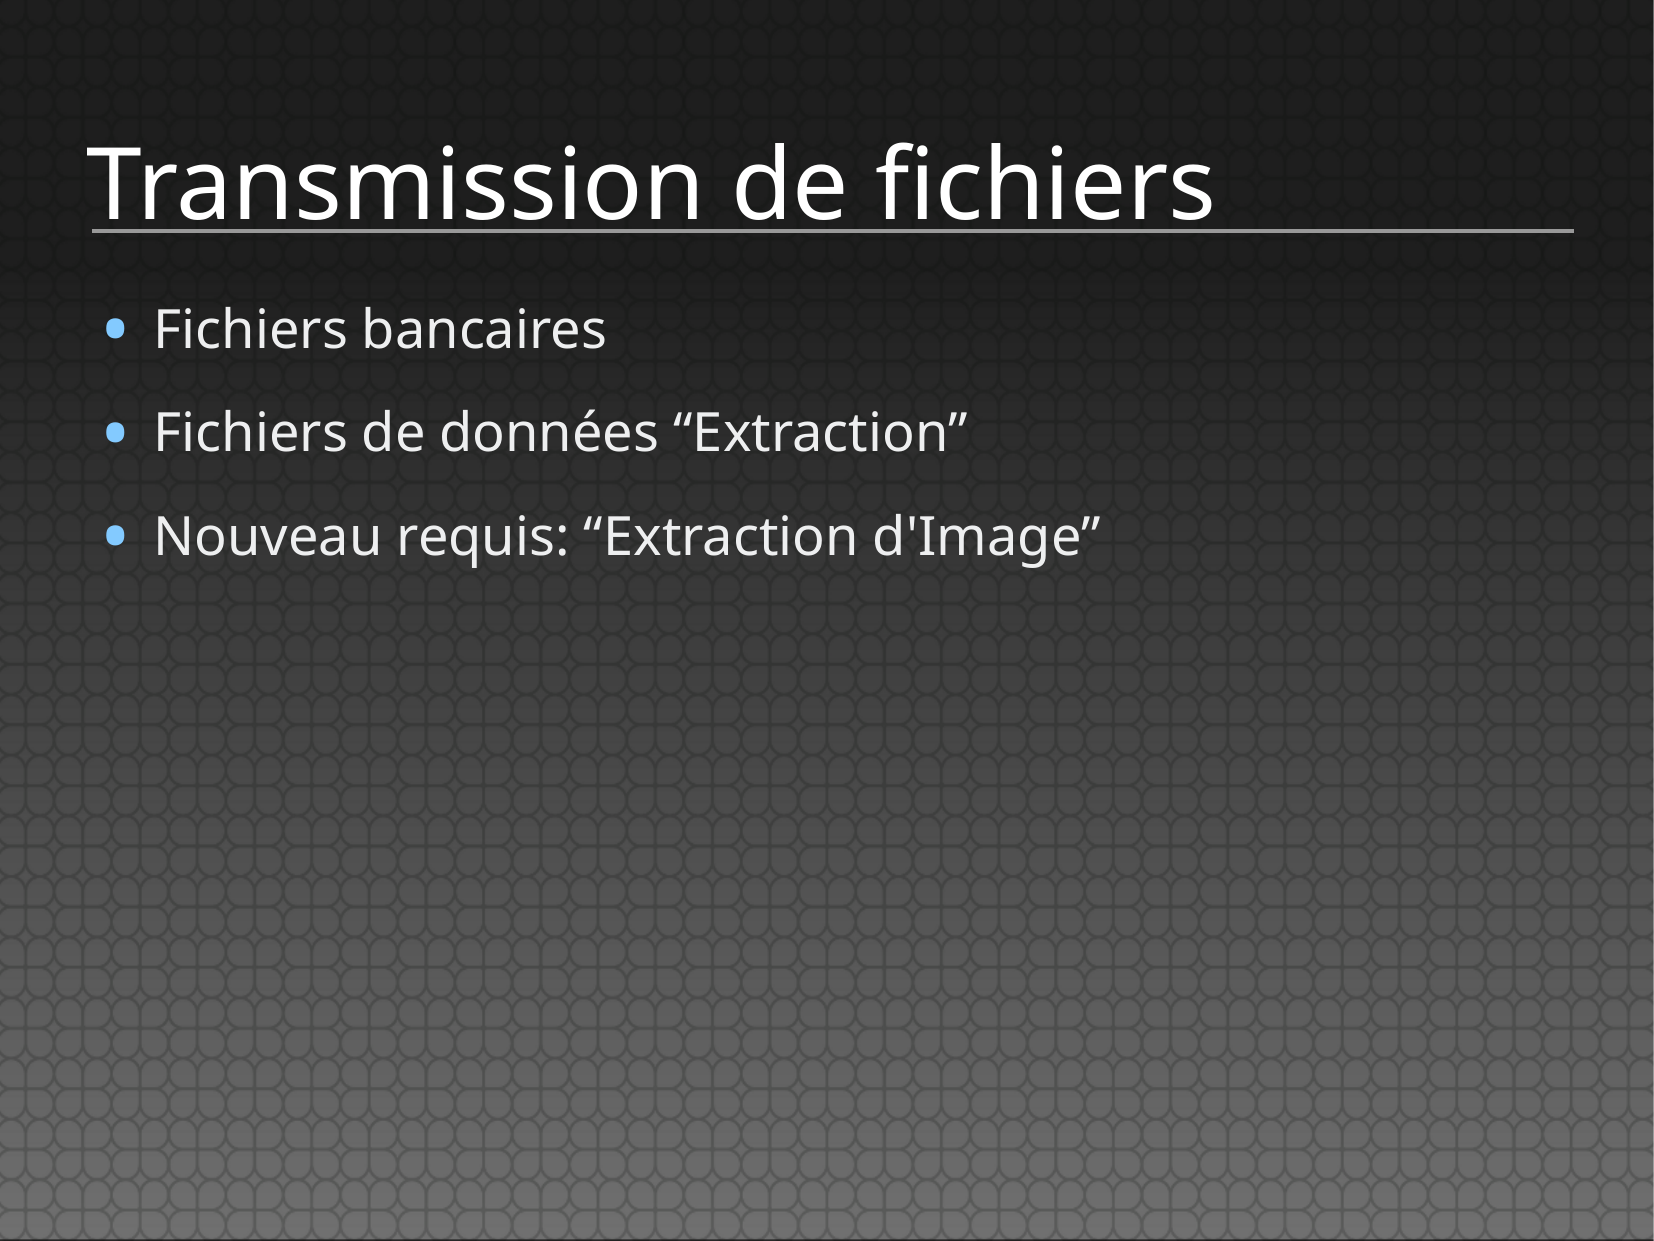

# Transmission de fichiers
Fichiers bancaires
Fichiers de données “Extraction”
Nouveau requis: “Extraction d'Image”